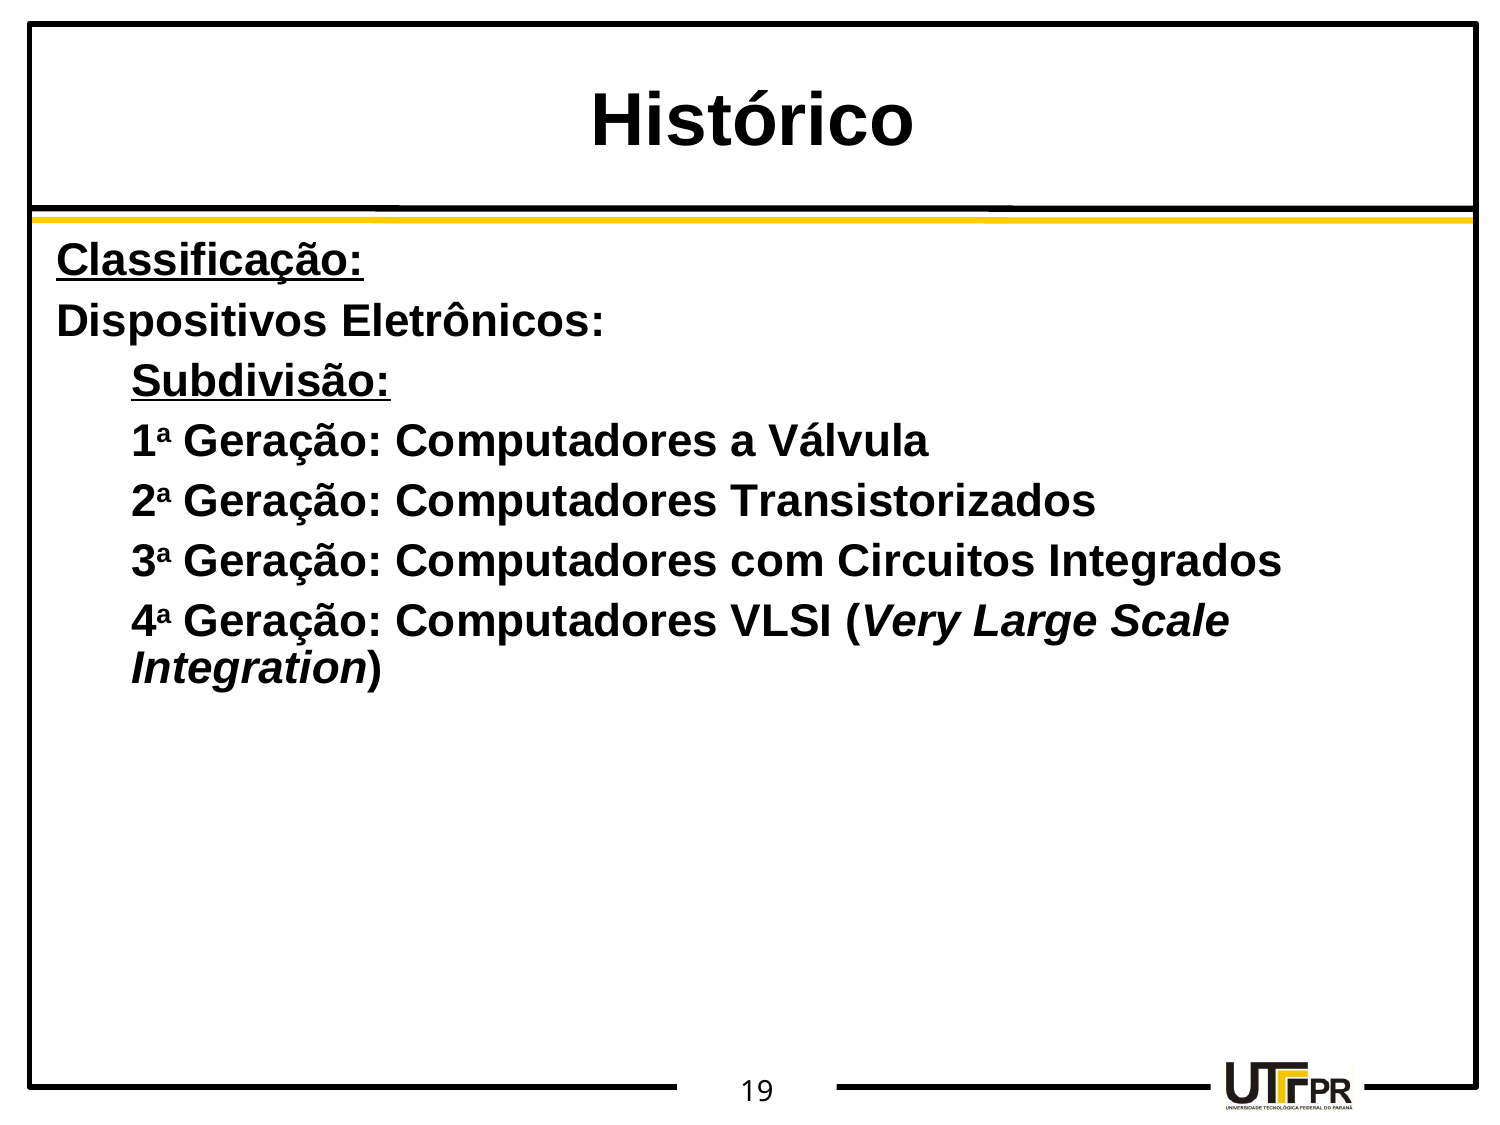

Histórico
# Classificação:
Dispositivos Eletrônicos:
	Subdivisão:
	1a Geração: Computadores a Válvula
	2a Geração: Computadores Transistorizados
	3a Geração: Computadores com Circuitos Integrados
	4a Geração: Computadores VLSI (Very Large Scale Integration)